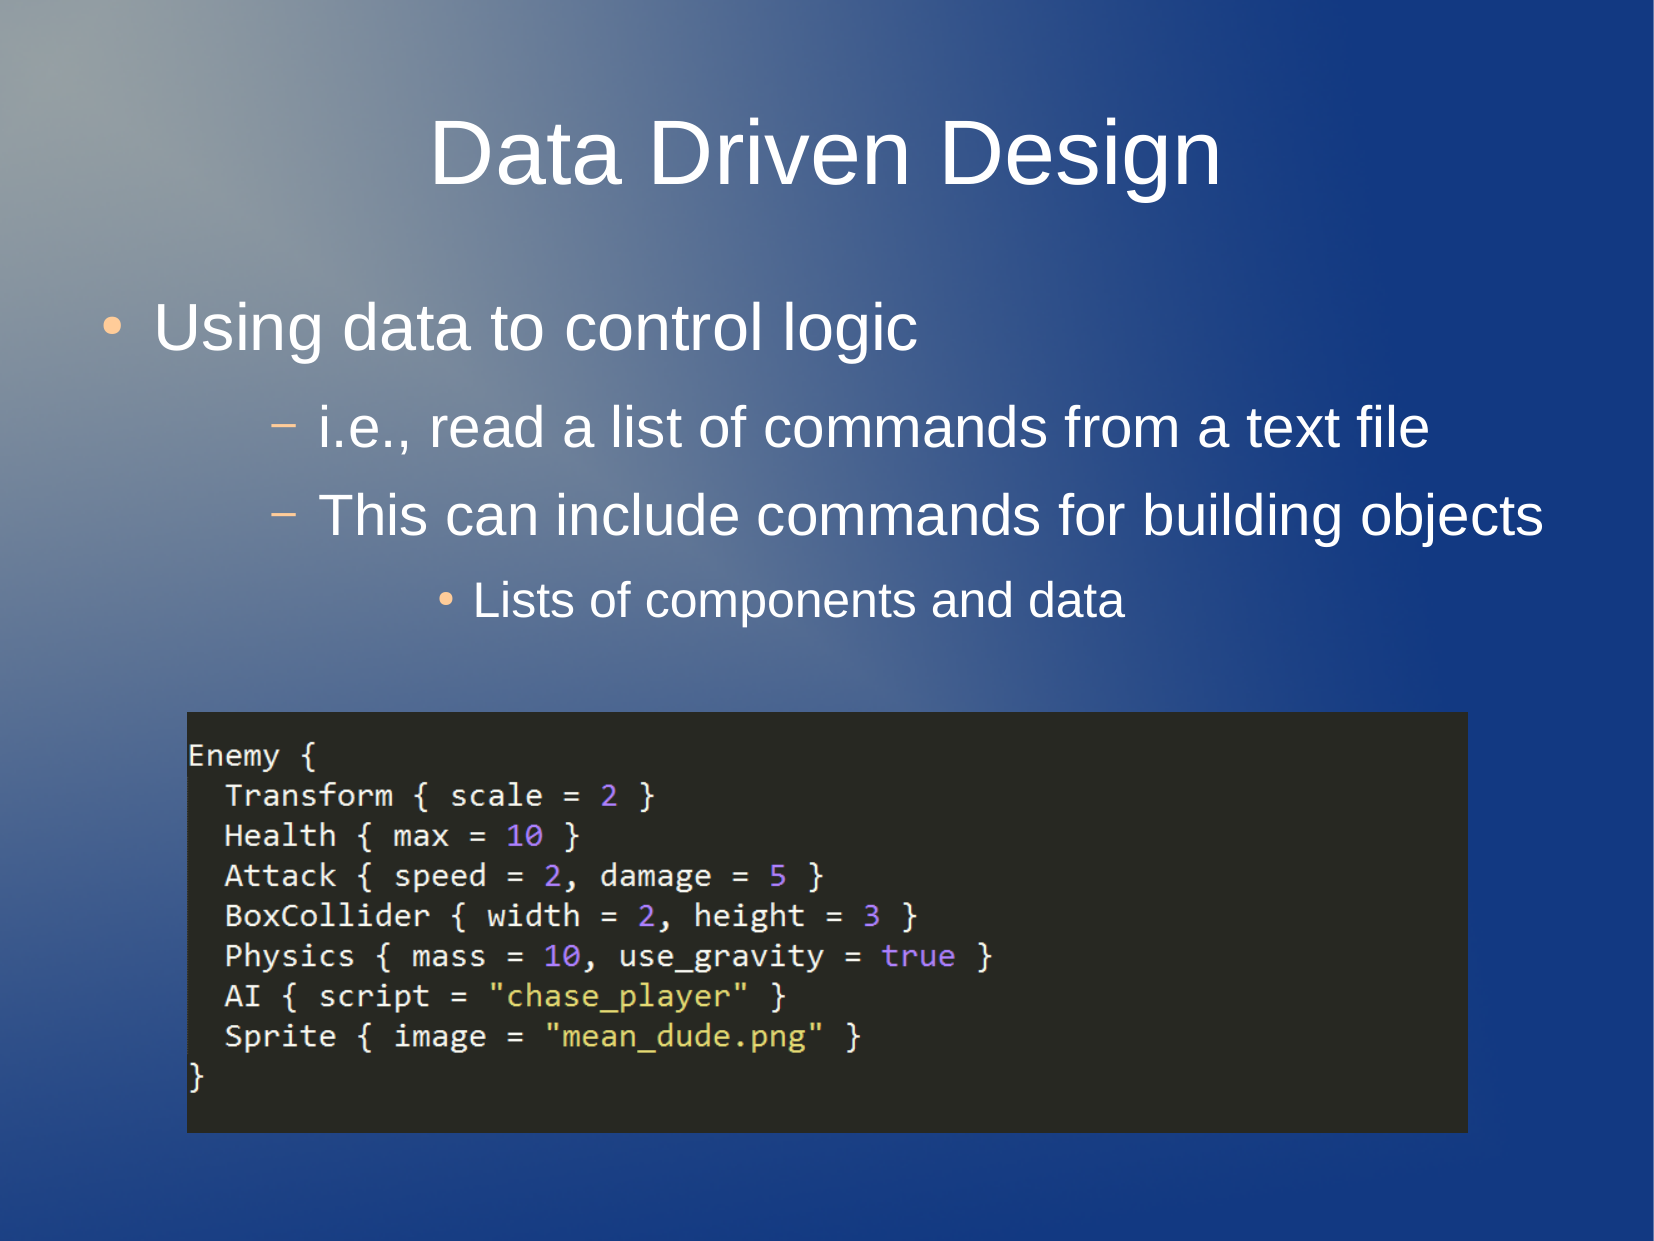

# Data Driven Design
Using data to control logic
i.e., read a list of commands from a text file
This can include commands for building objects
Lists of components and data